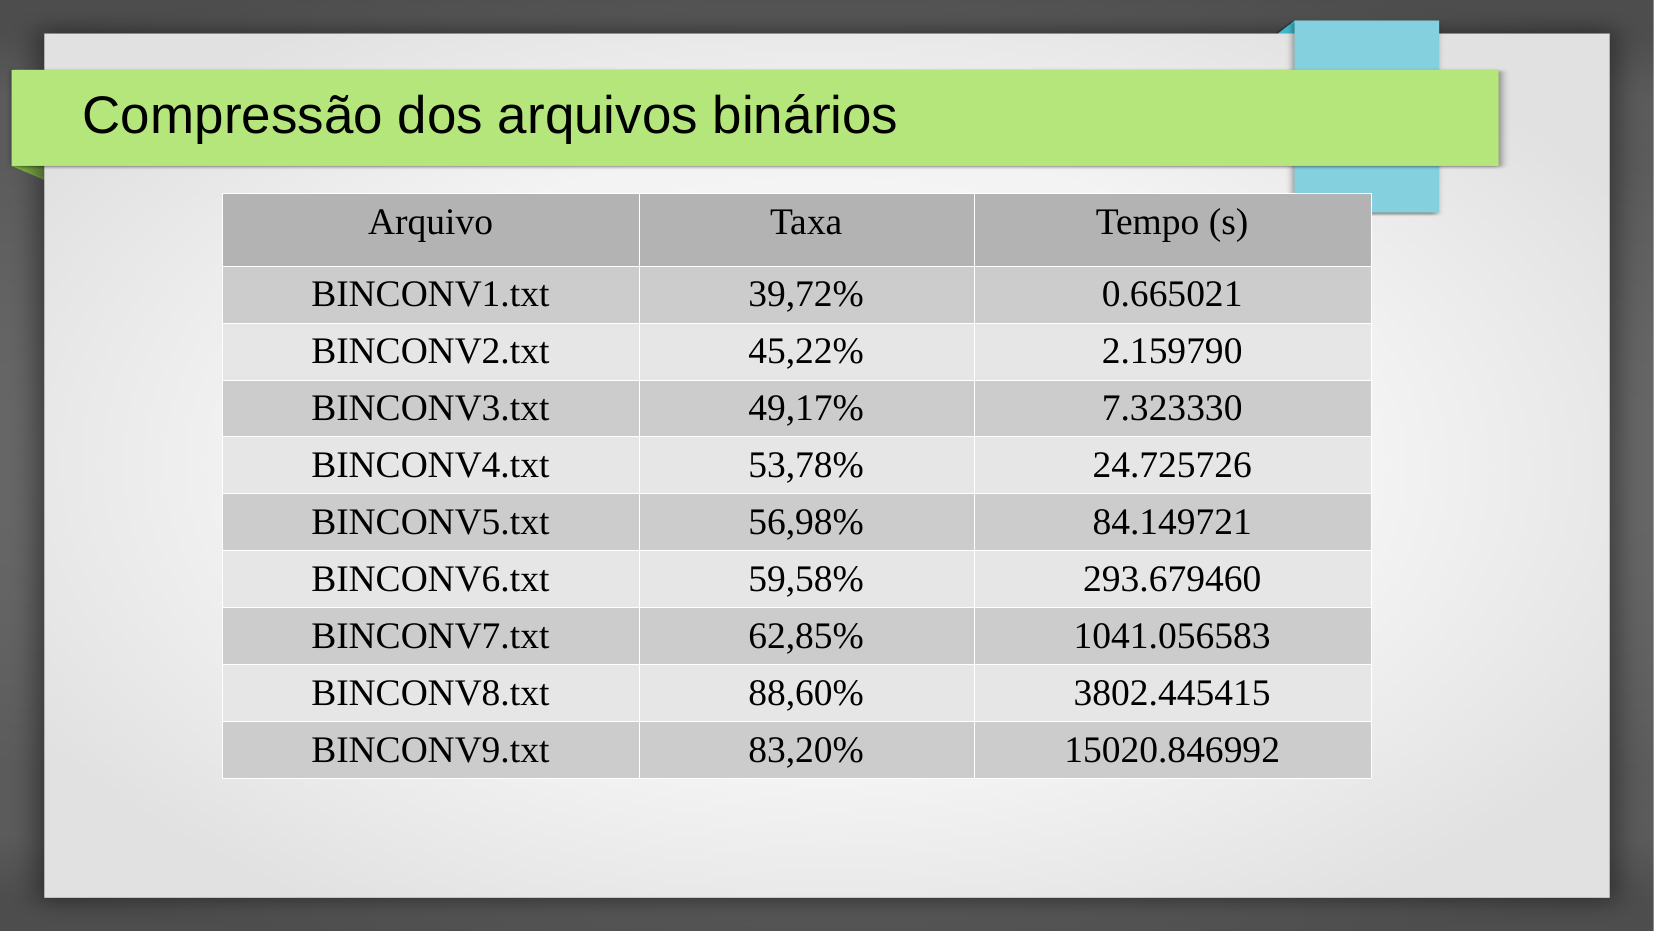

# Compressão dos arquivos binários
| Arquivo | Taxa | Tempo (s) |
| --- | --- | --- |
| BINCONV1.txt | 39,72% | 0.665021 |
| BINCONV2.txt | 45,22% | 2.159790 |
| BINCONV3.txt | 49,17% | 7.323330 |
| BINCONV4.txt | 53,78% | 24.725726 |
| BINCONV5.txt | 56,98% | 84.149721 |
| BINCONV6.txt | 59,58% | 293.679460 |
| BINCONV7.txt | 62,85% | 1041.056583 |
| BINCONV8.txt | 88,60% | 3802.445415 |
| BINCONV9.txt | 83,20% | 15020.846992 |